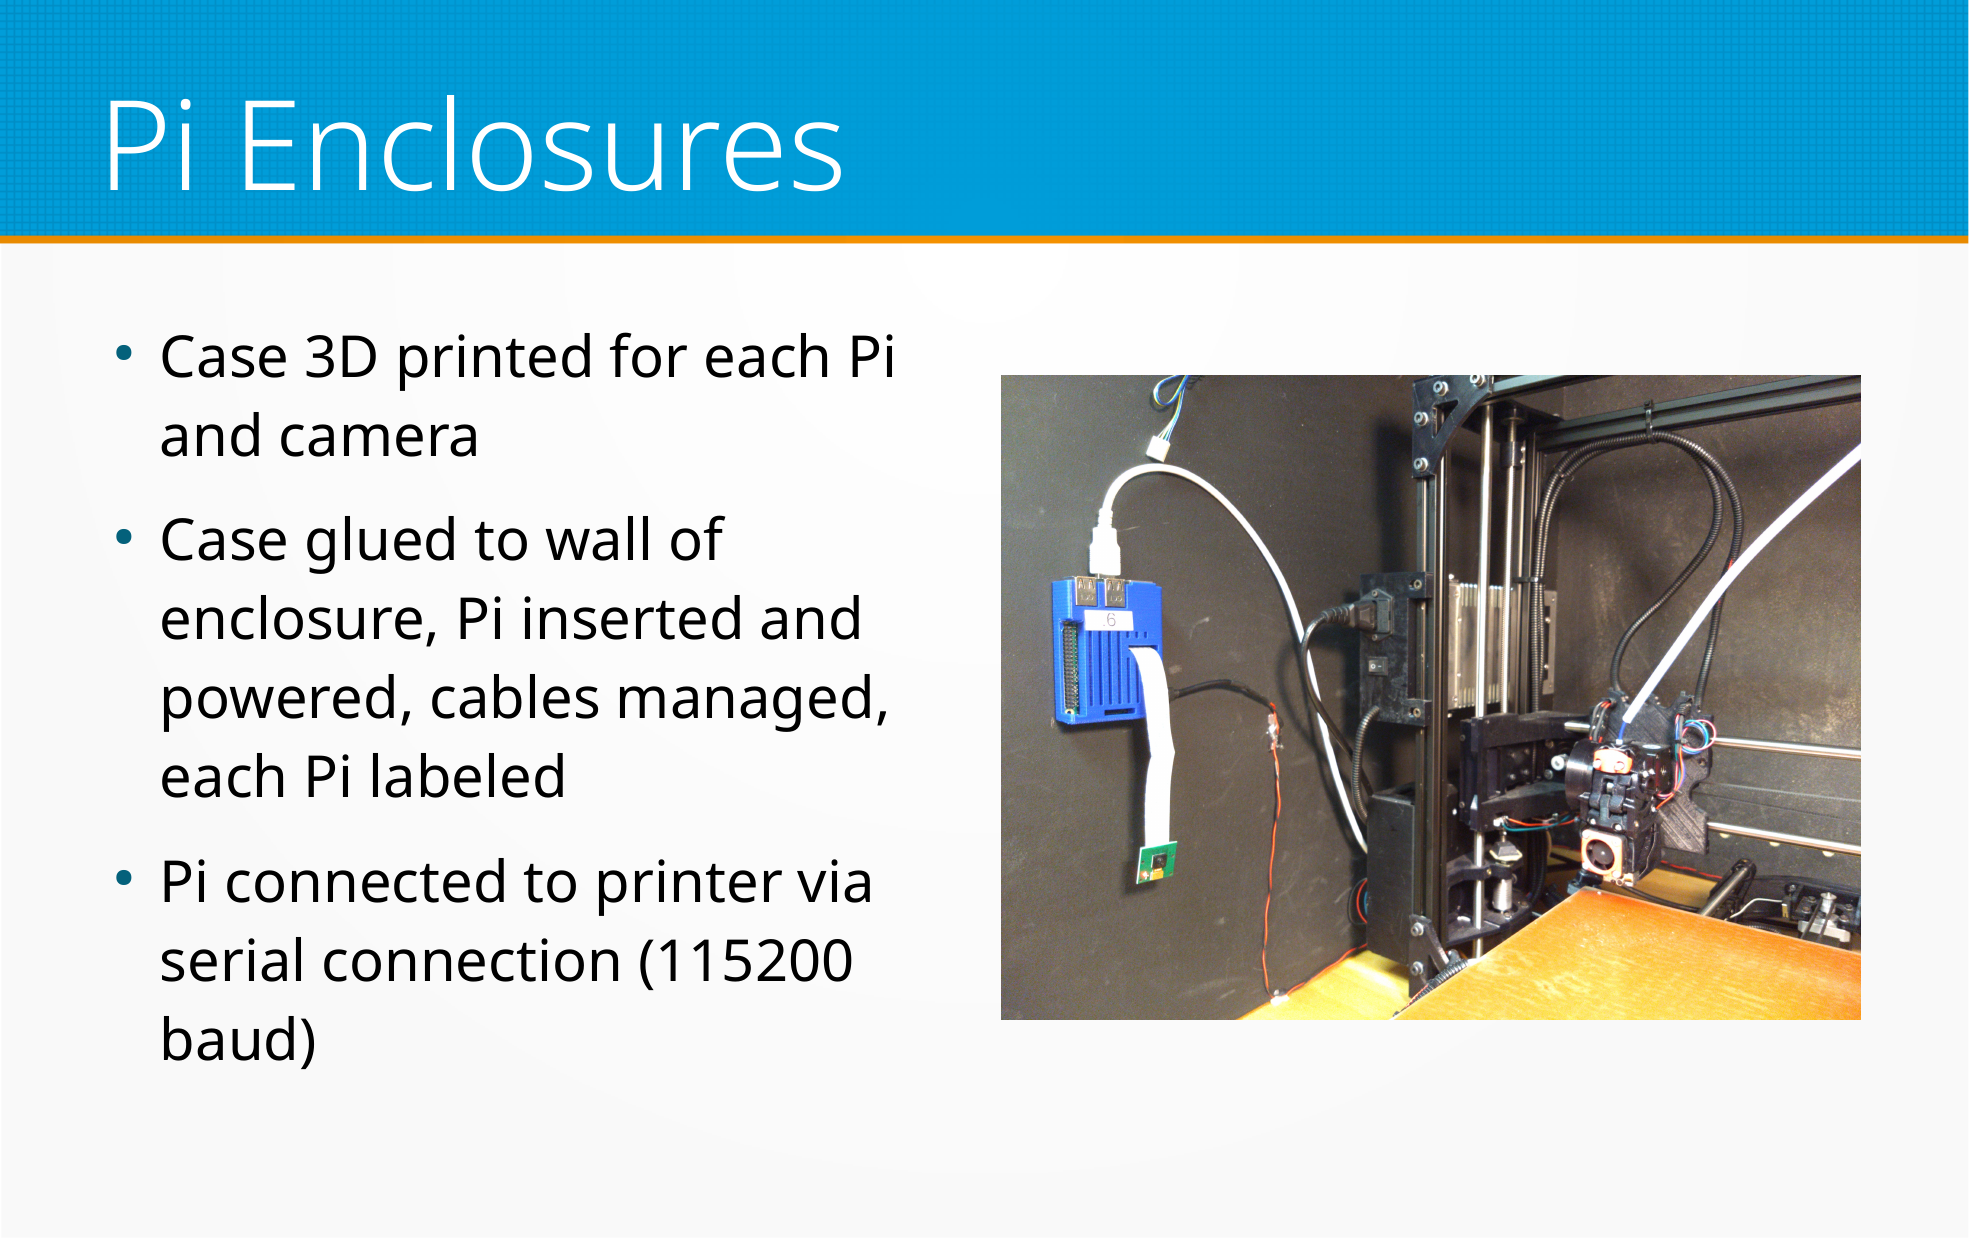

# Pi Enclosures
Case 3D printed for each Pi and camera
Case glued to wall of enclosure, Pi inserted and powered, cables managed, each Pi labeled
Pi connected to printer via serial connection (115200 baud)